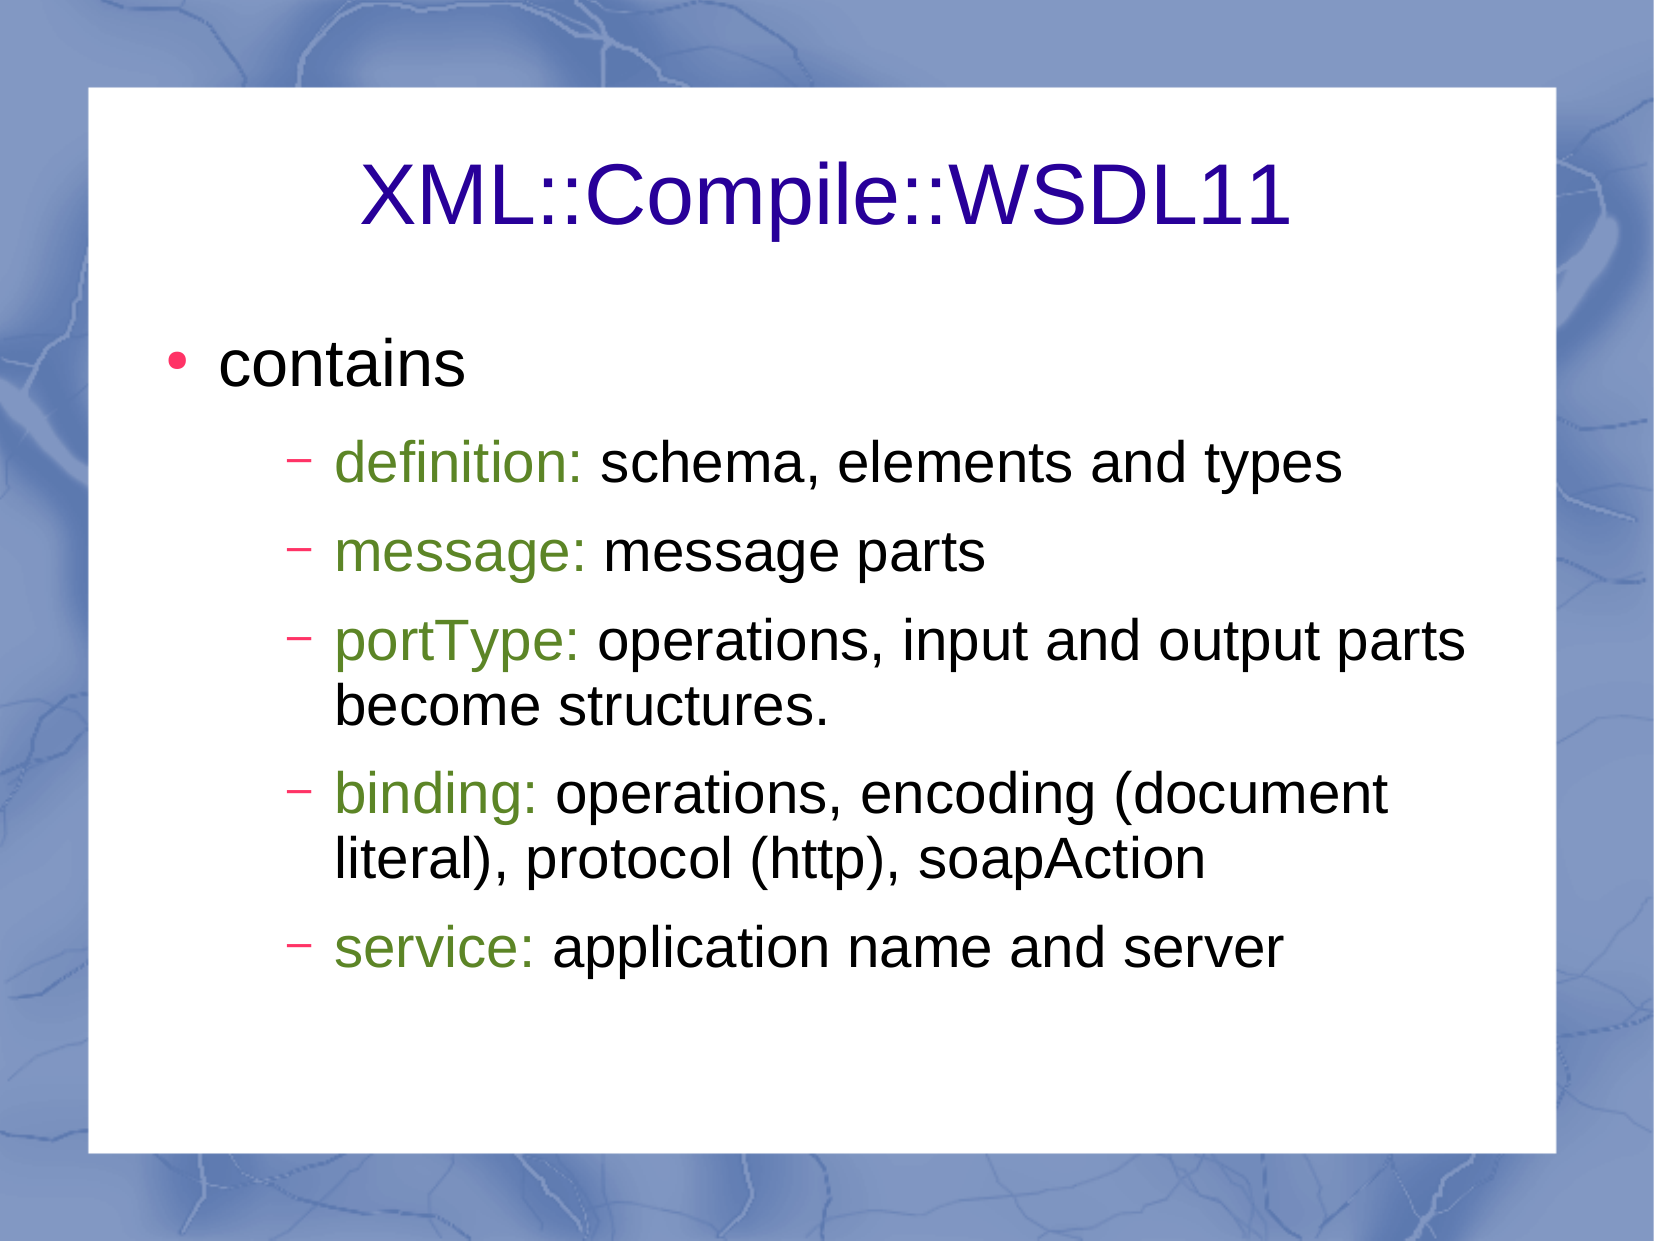

# XML::Compile::WSDL11
contains
definition: schema, elements and types
message: message parts
portType: operations, input and output parts become structures.
binding: operations, encoding (document literal), protocol (http), soapAction
service: application name and server